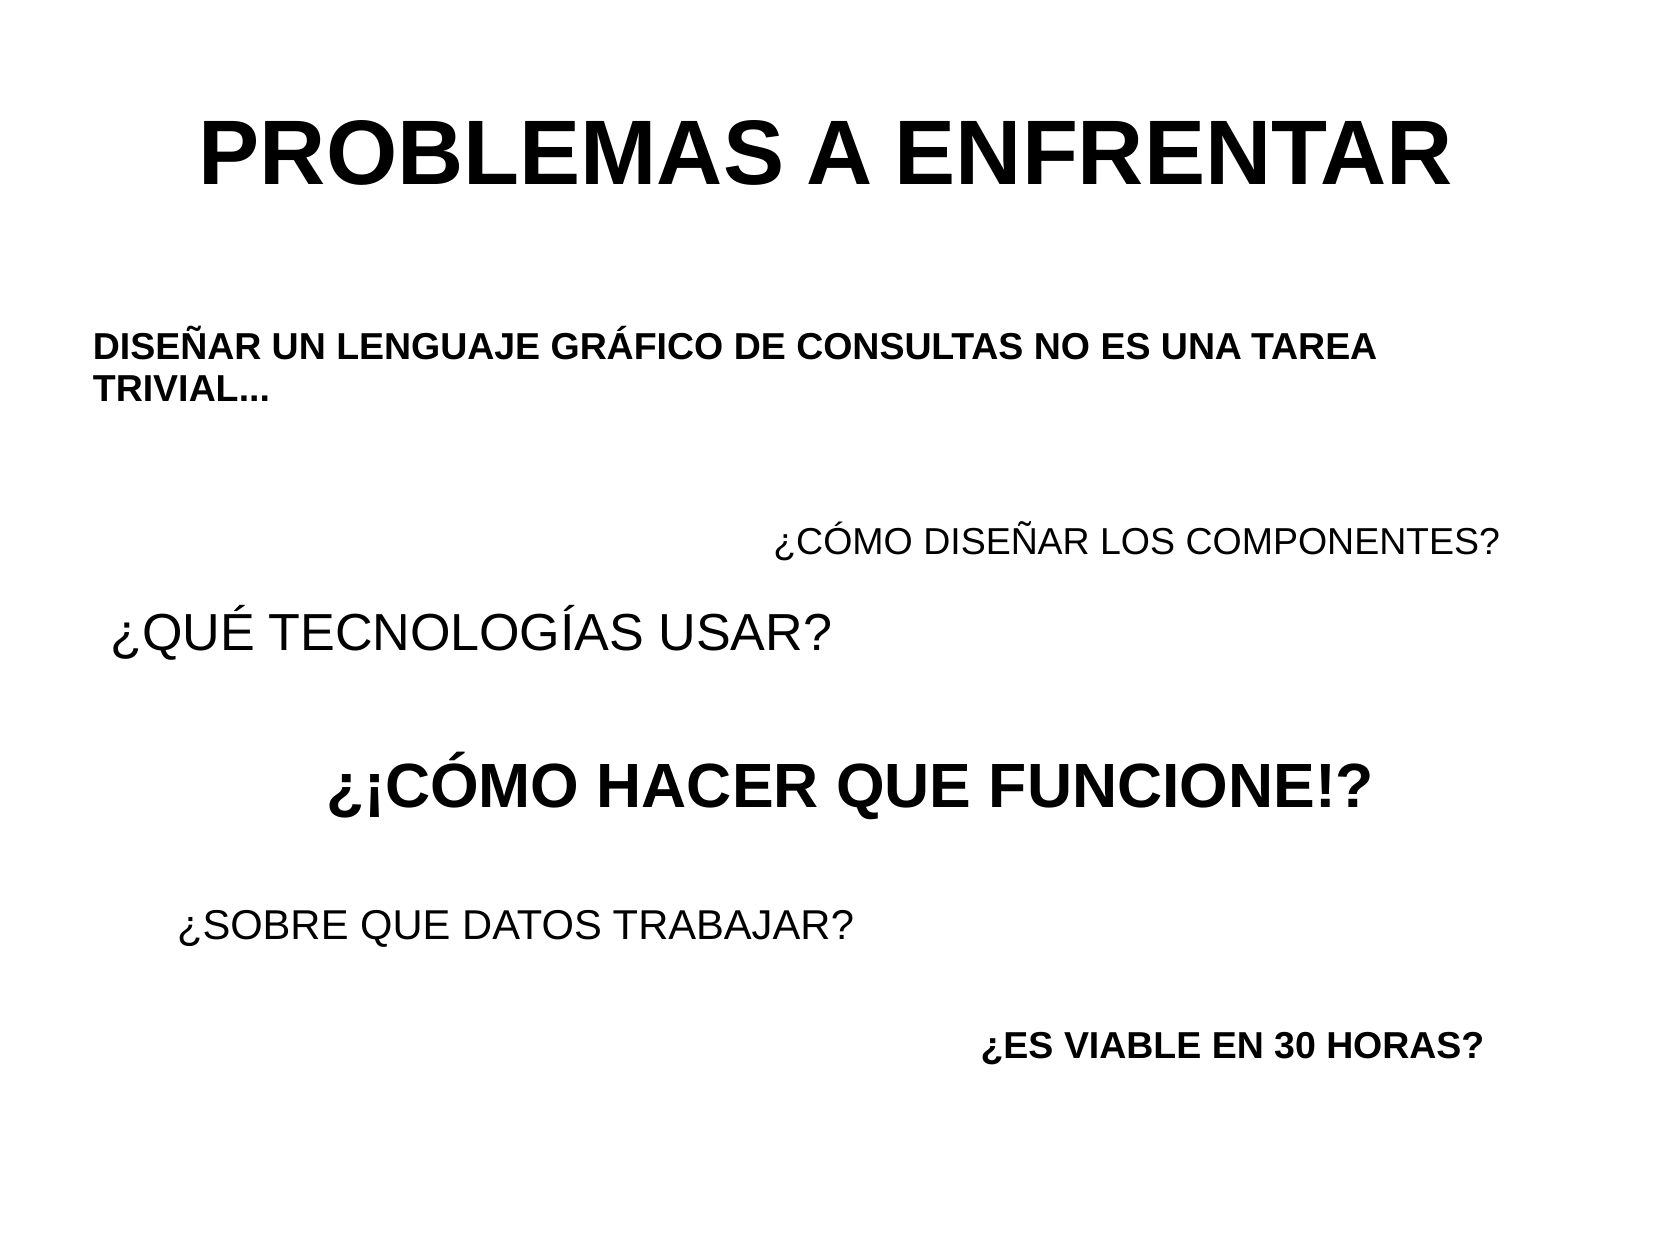

# PROBLEMAS A ENFRENTAR
DISEÑAR UN LENGUAJE GRÁFICO DE CONSULTAS NO ES UNA TAREA TRIVIAL...
¿CÓMO DISEÑAR LOS COMPONENTES?
¿QUÉ TECNOLOGÍAS USAR?
¿¡CÓMO HACER QUE FUNCIONE!?
¿SOBRE QUE DATOS TRABAJAR?
¿ES VIABLE EN 30 HORAS?